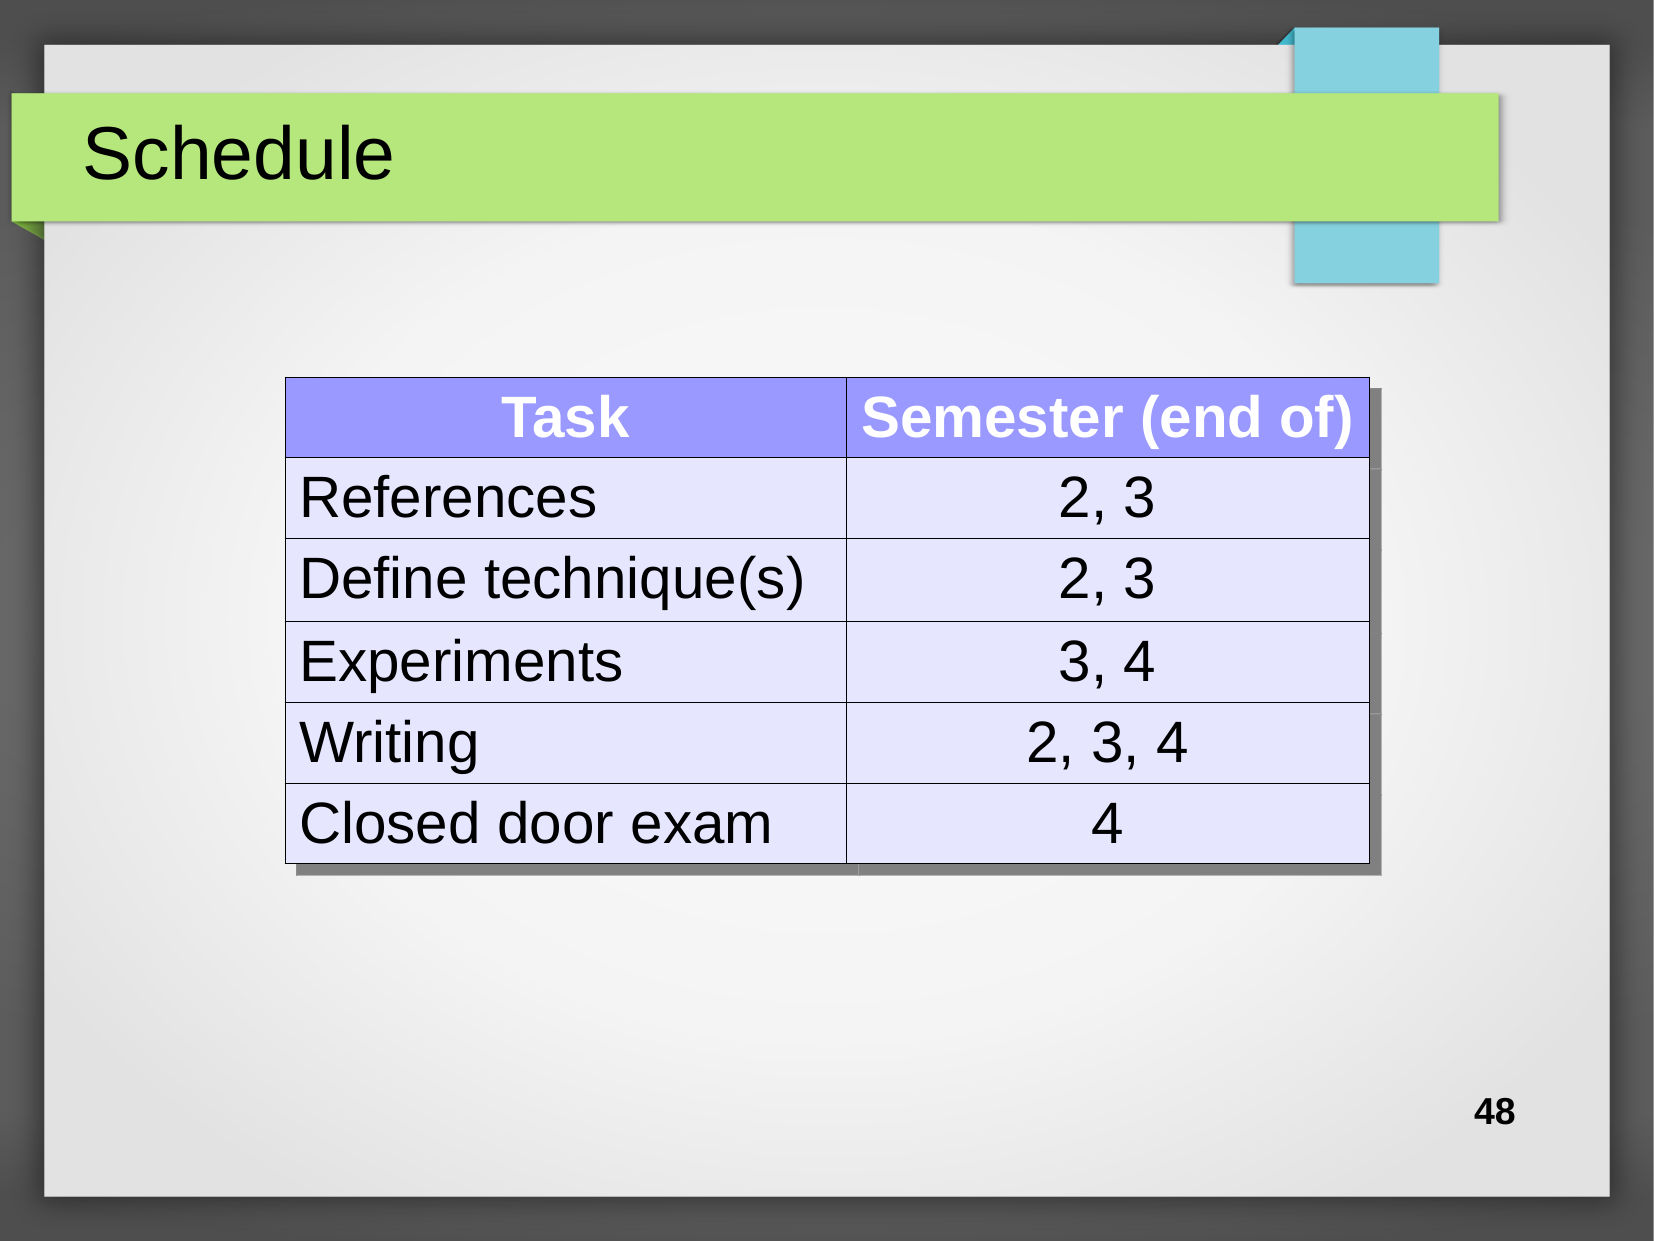

# Schedule
| Task | Semester (end of) |
| --- | --- |
| References | 2, 3 |
| Define technique(s) | 2, 3 |
| Experiments | 3, 4 |
| Writing | 2, 3, 4 |
| Closed door exam | 4 |